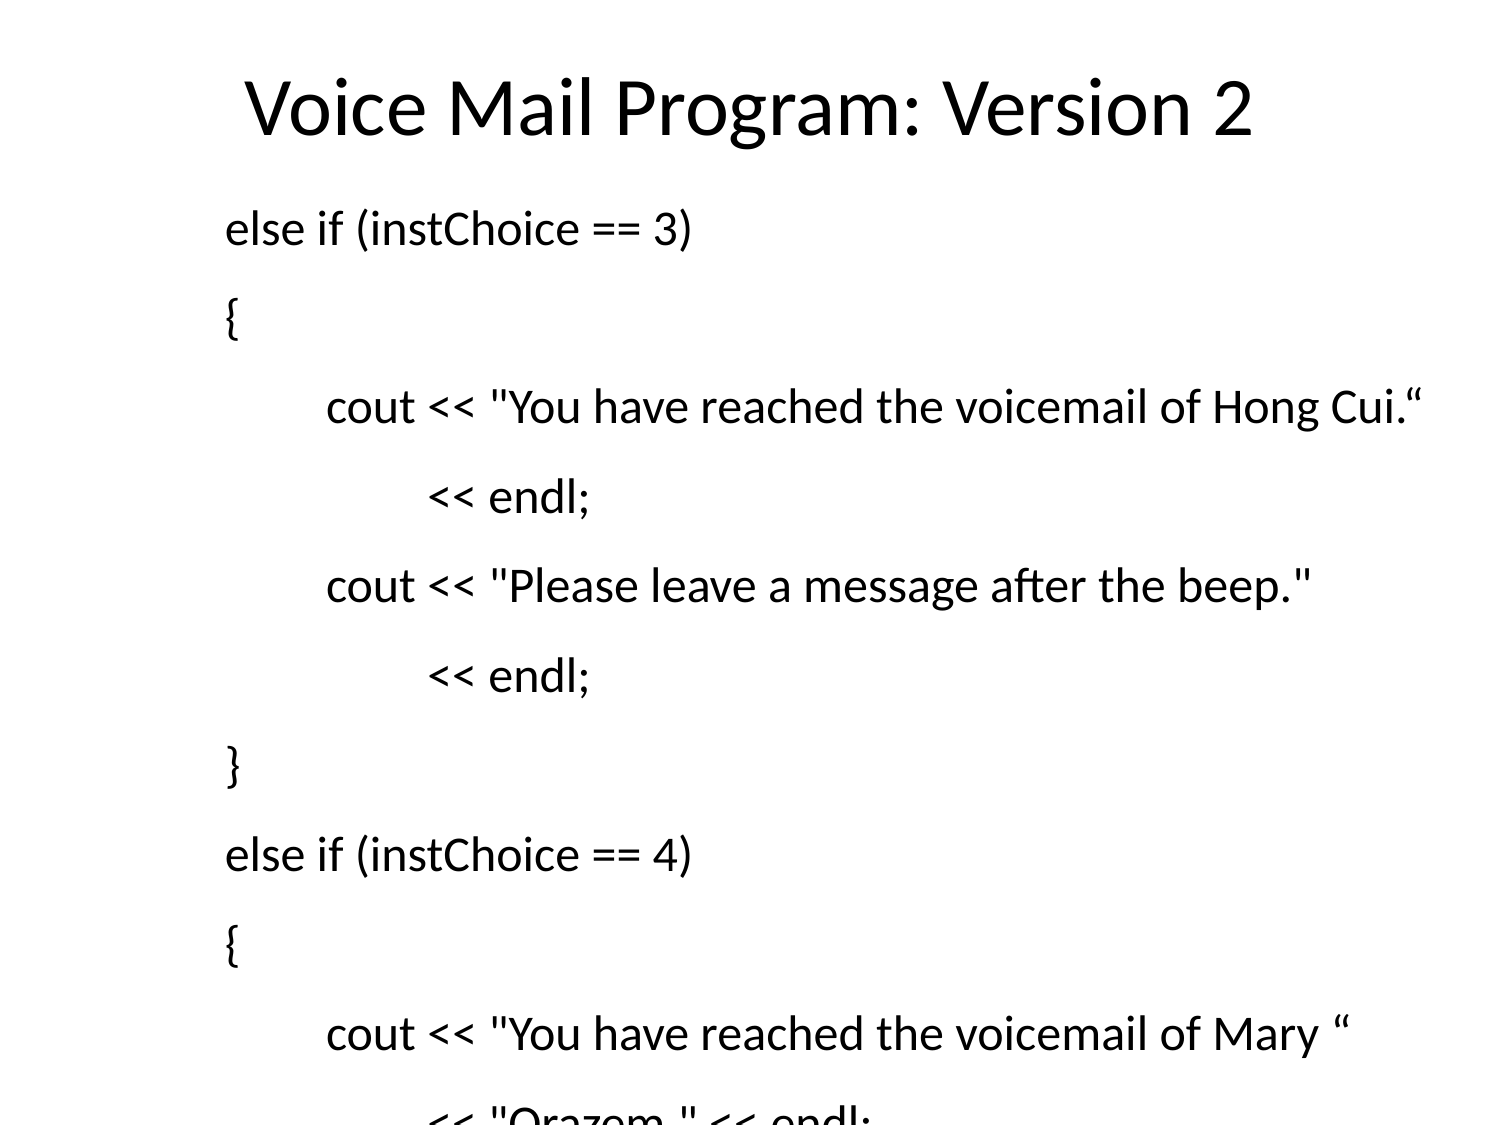

# Voice Mail Program: Version 2
 else if (instChoice == 3)
 {
 cout << "You have reached the voicemail of Hong Cui.“
 << endl;
 cout << "Please leave a message after the beep."
 << endl;
 }
 else if (instChoice == 4)
 {
 cout << "You have reached the voicemail of Mary “
 << "Orazem." << endl;
 cout << " Please leave a message after the beep."
 << endl;
 }